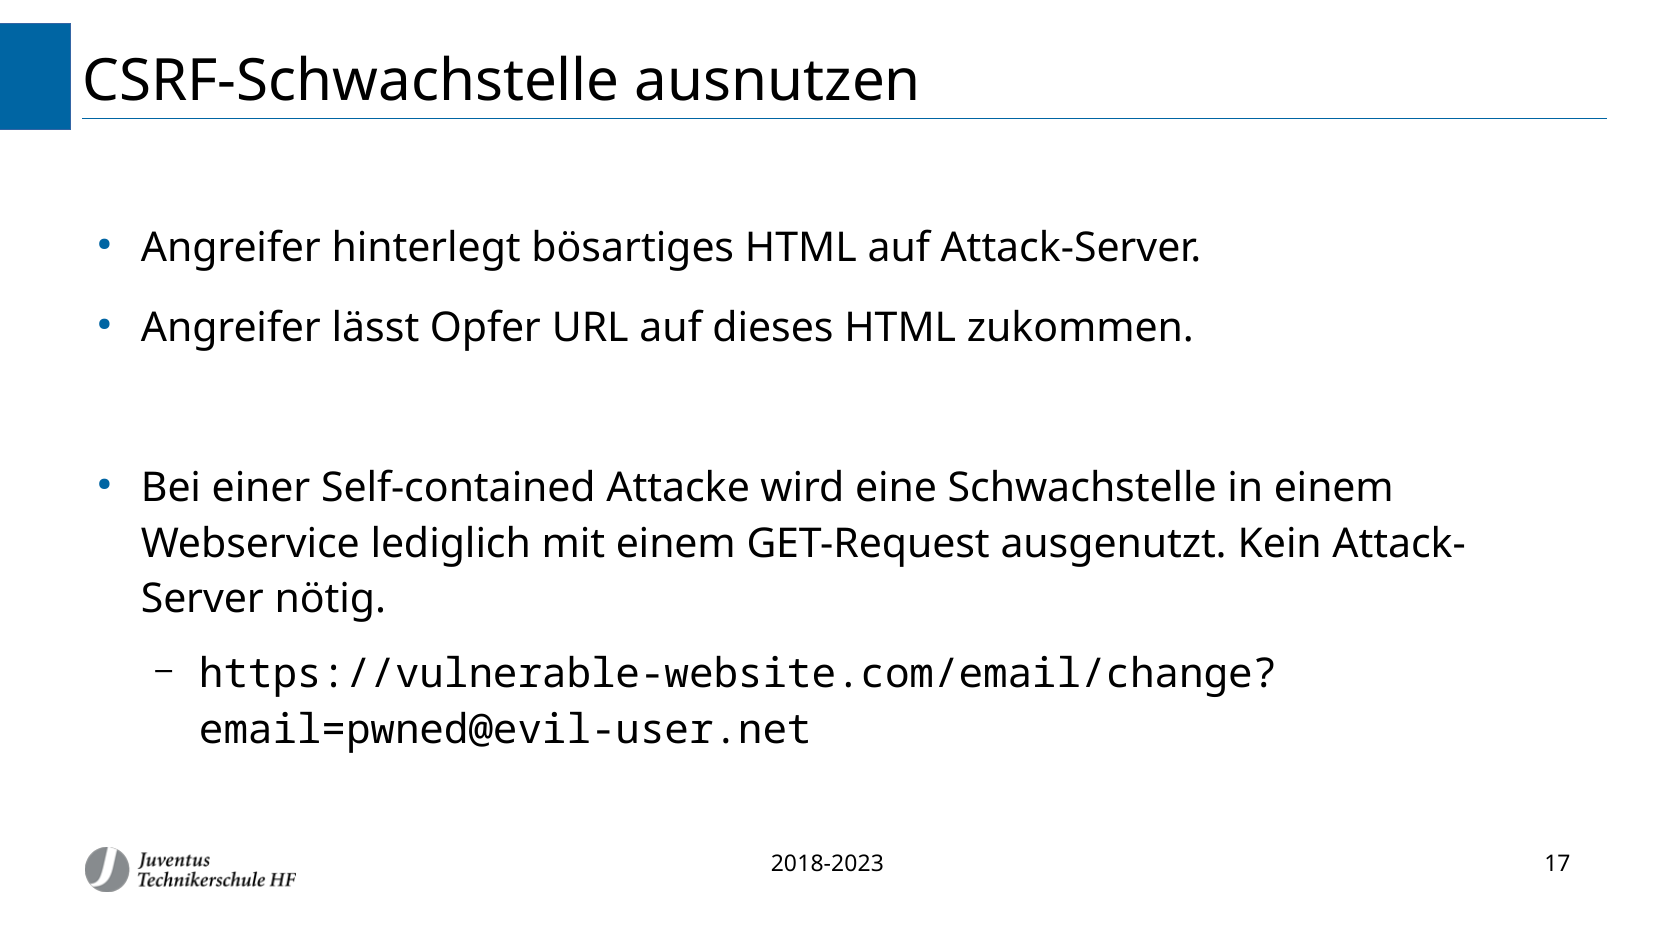

# CSRF-Schwachstelle ausnutzen
Angreifer hinterlegt bösartiges HTML auf Attack-Server.
Angreifer lässt Opfer URL auf dieses HTML zukommen.
Bei einer Self-contained Attacke wird eine Schwachstelle in einem Webservice lediglich mit einem GET-Request ausgenutzt. Kein Attack-Server nötig.
https://vulnerable-website.com/email/change?email=pwned@evil-user.net
2018-2023
17